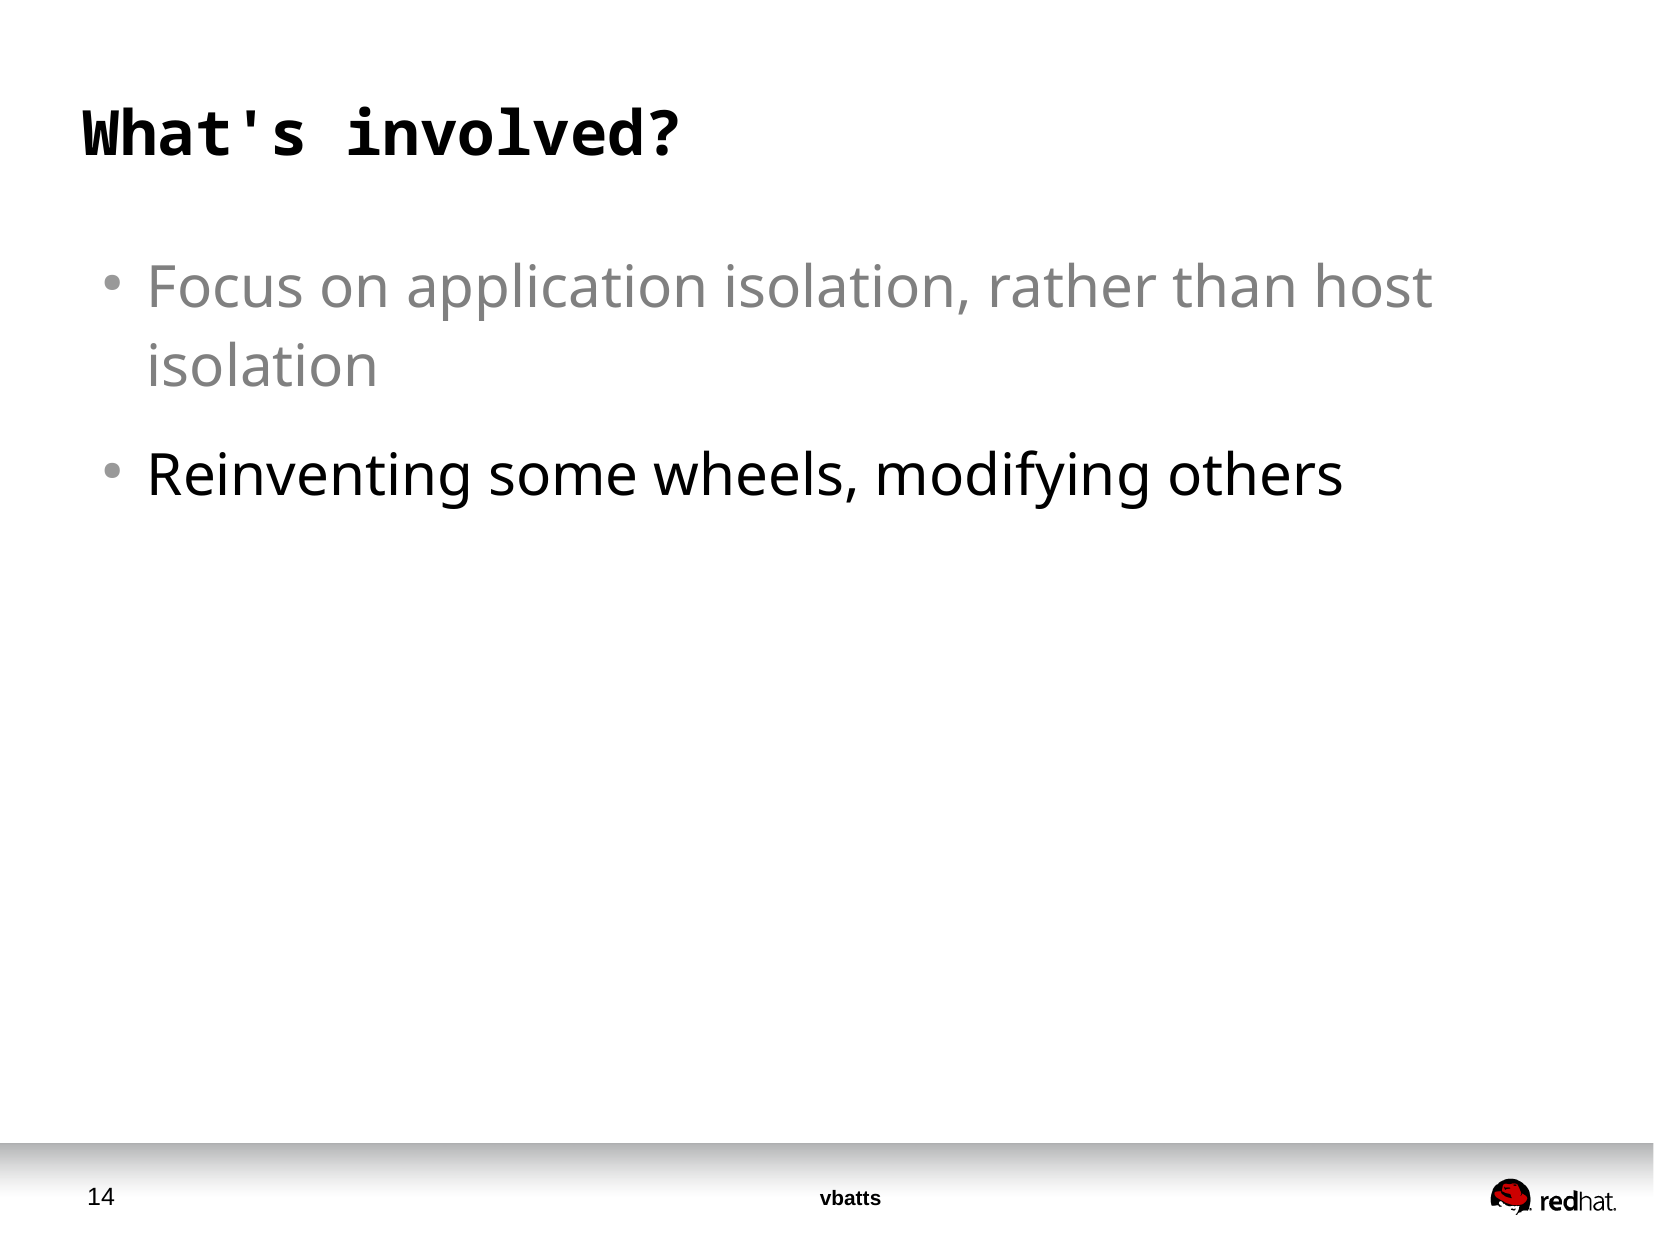

# What's involved?
Focus on application isolation, rather than host isolation
Reinventing some wheels, modifying others